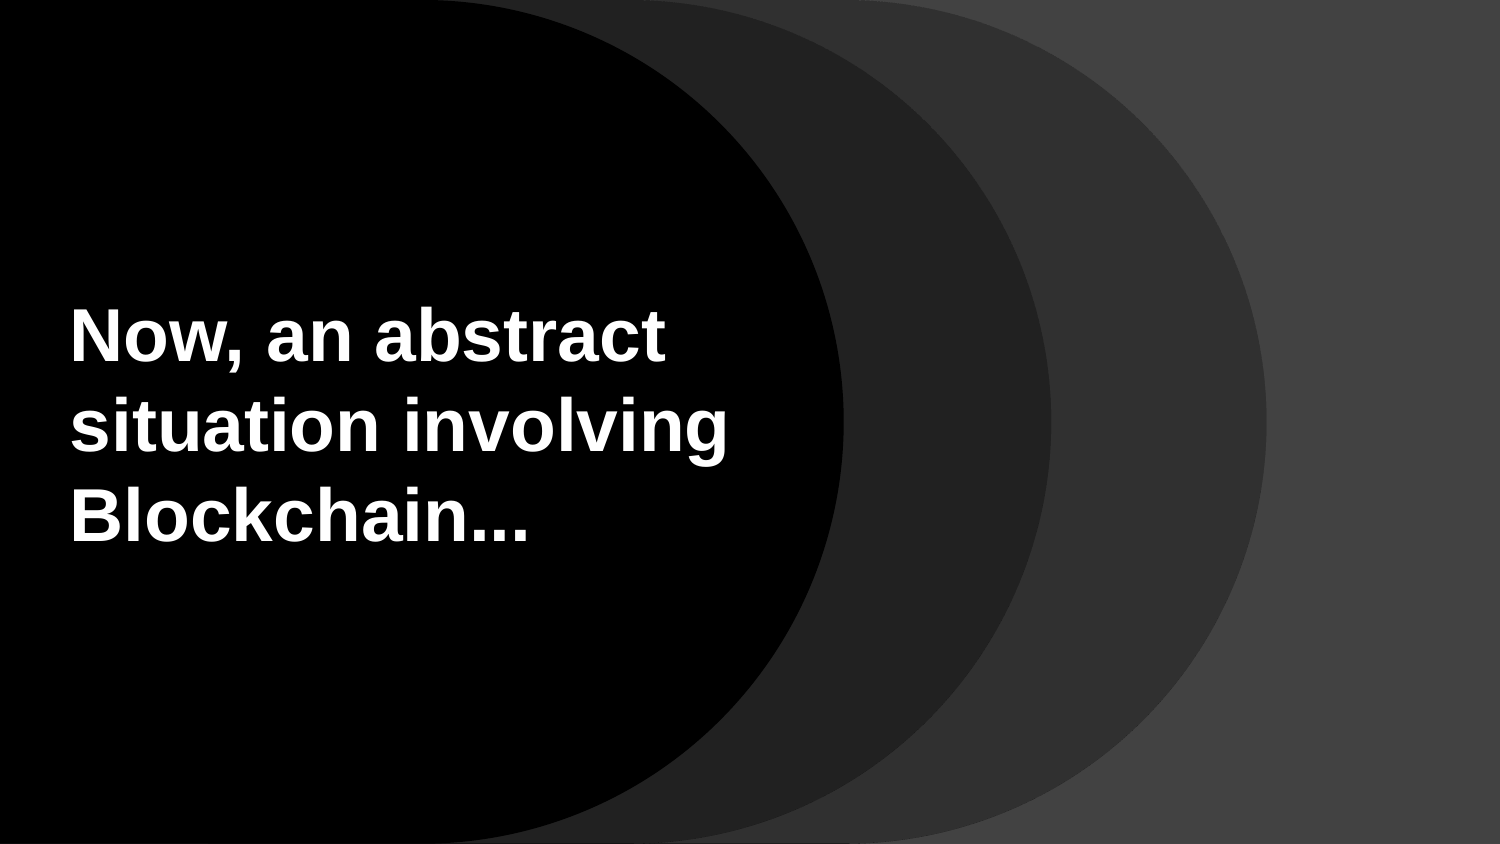

# Now, an abstract situation involving Blockchain...